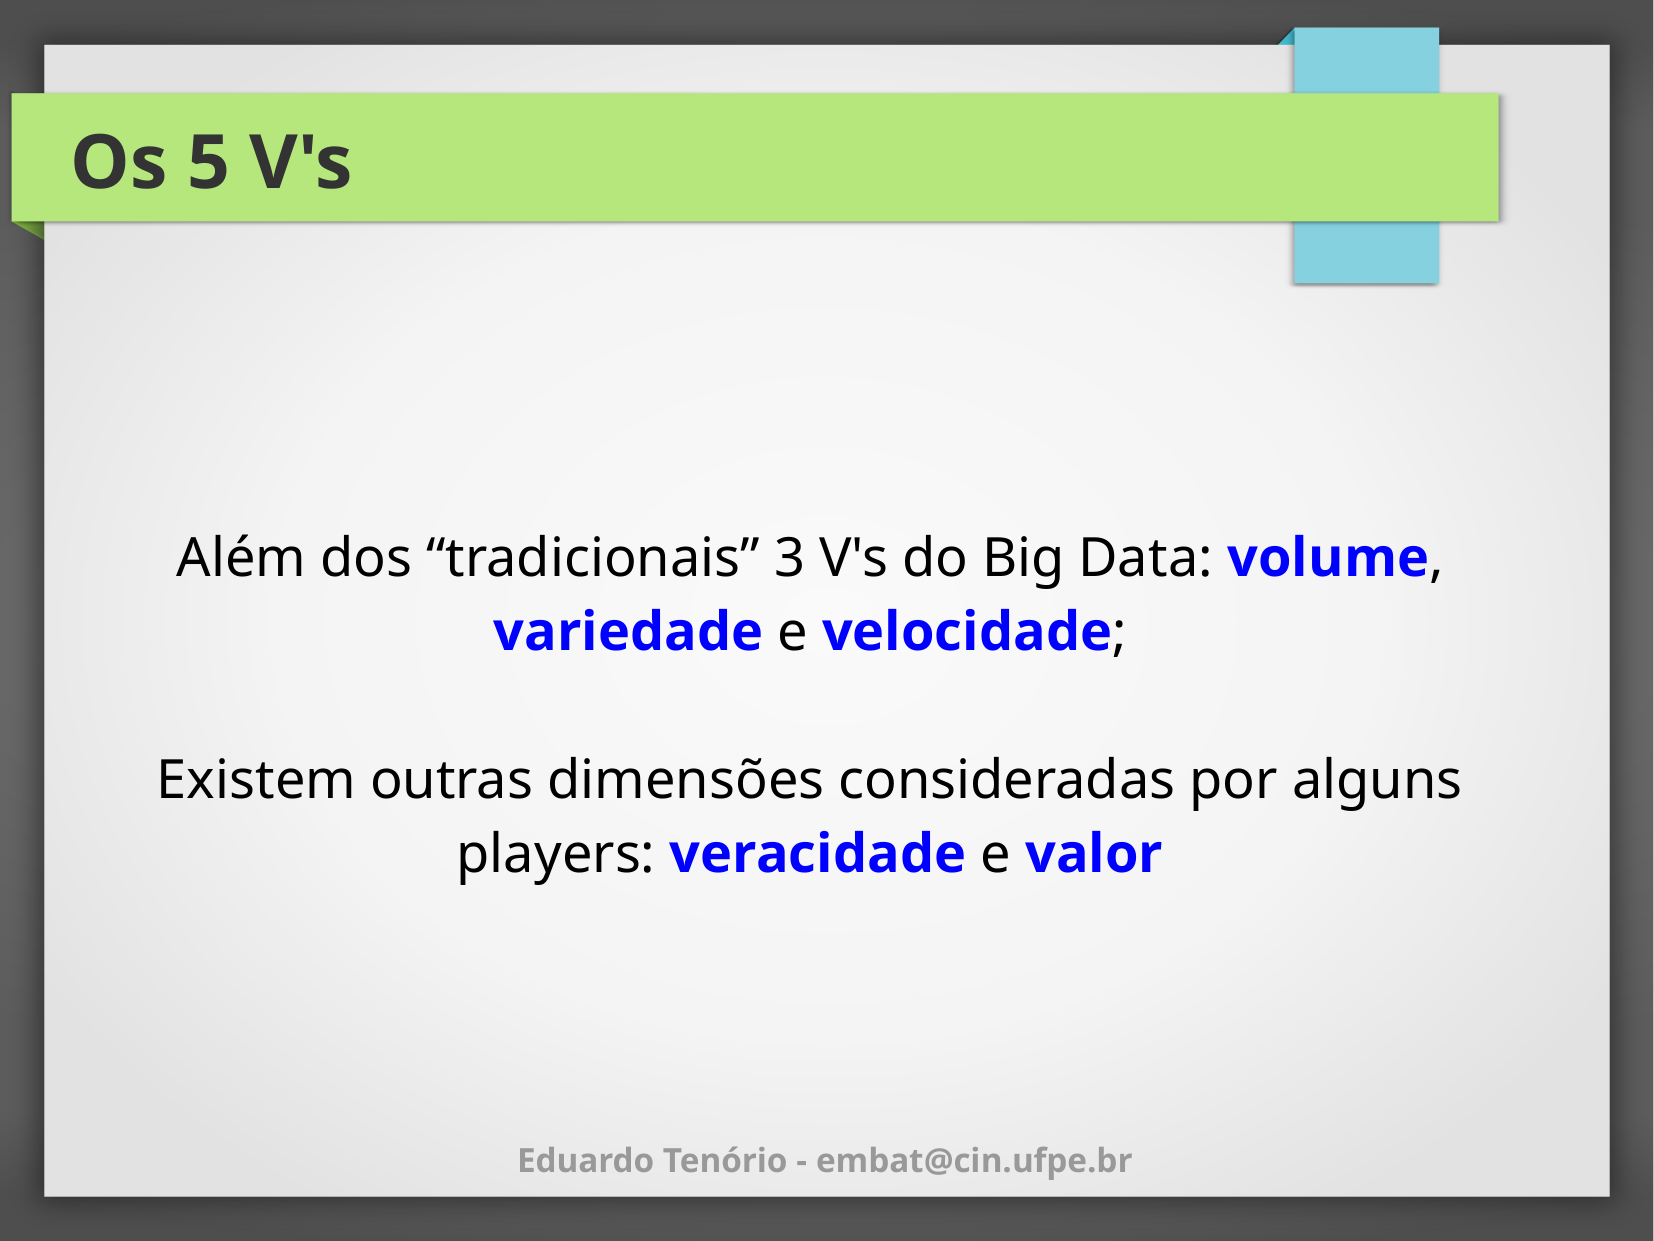

# Os 5 V's
Além dos “tradicionais” 3 V's do Big Data: volume, variedade e velocidade;
Existem outras dimensões consideradas por alguns players: veracidade e valor
Eduardo Tenório - embat@cin.ufpe.br